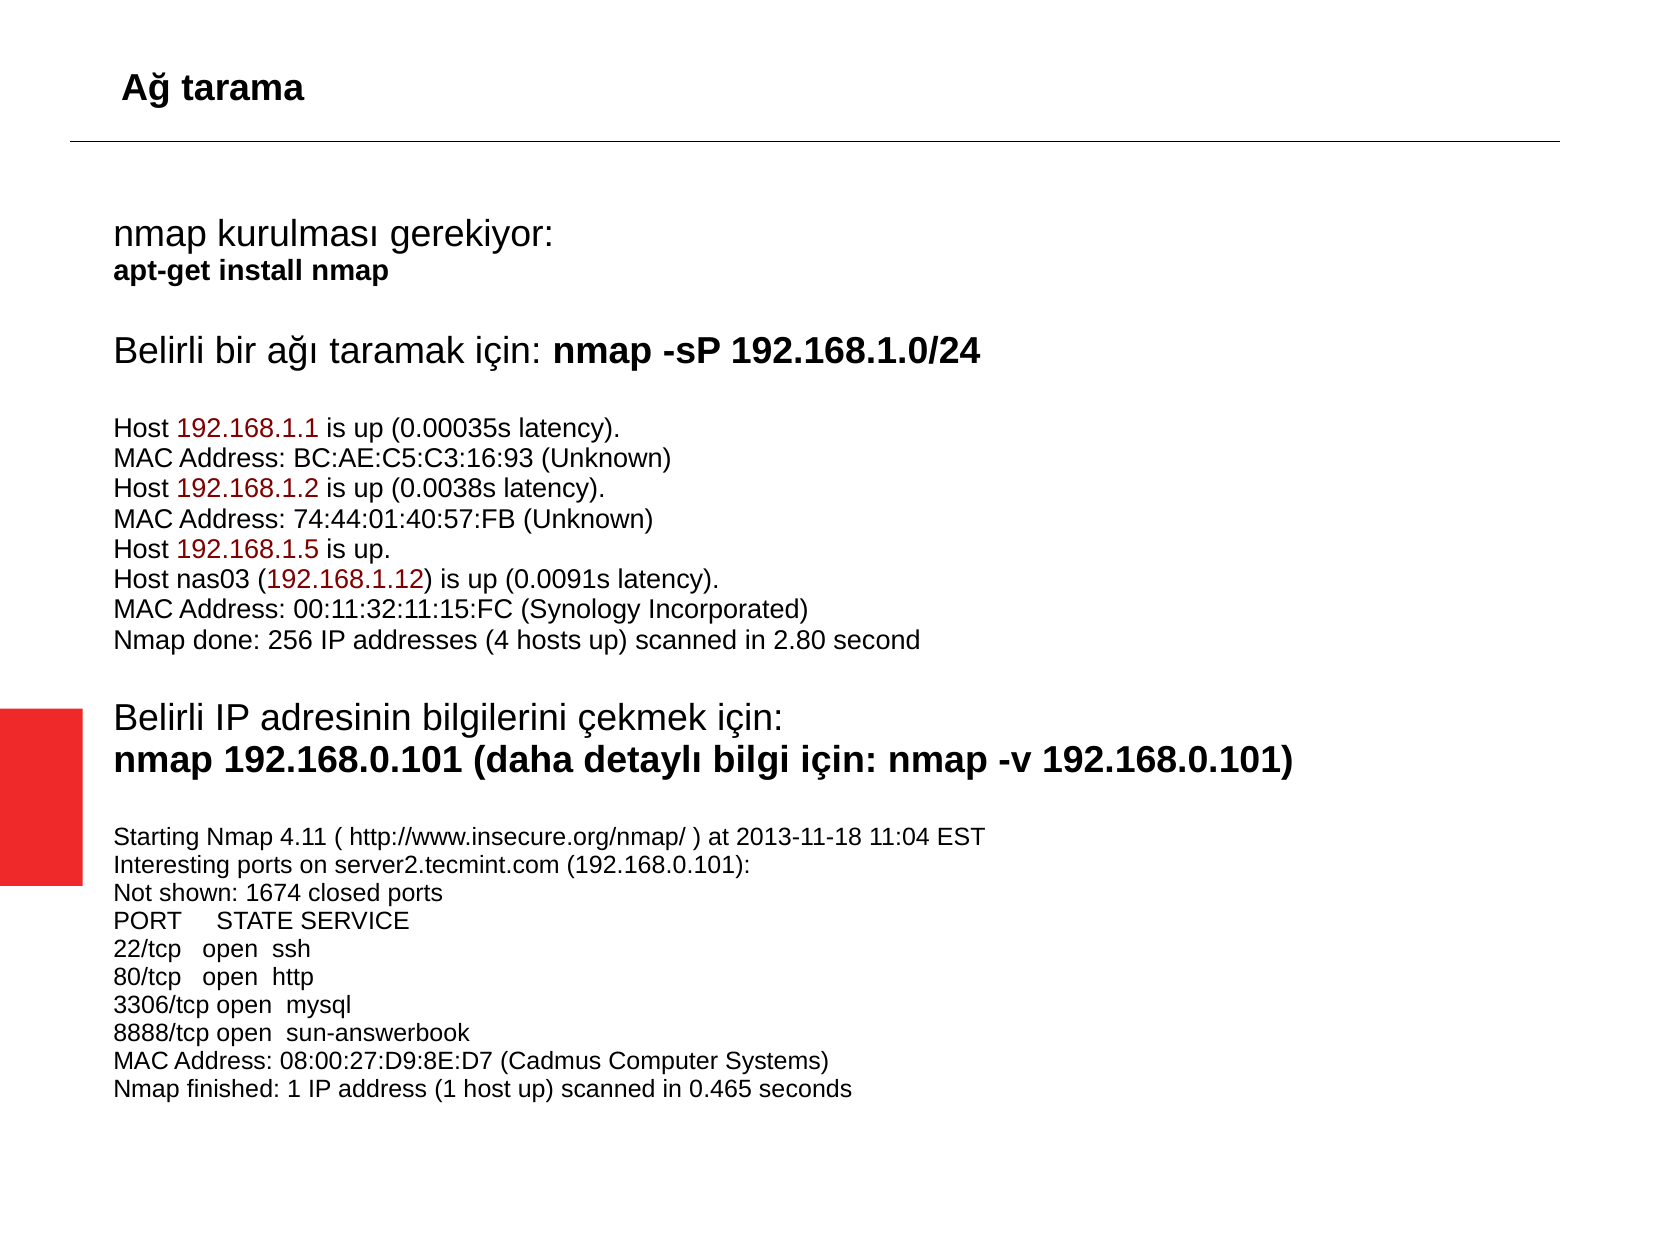

Ağ tarama
nmap kurulması gerekiyor:
apt-get install nmap
Belirli bir ağı taramak için: nmap -sP 192.168.1.0/24
Host 192.168.1.1 is up (0.00035s latency).
MAC Address: BC:AE:C5:C3:16:93 (Unknown)
Host 192.168.1.2 is up (0.0038s latency).
MAC Address: 74:44:01:40:57:FB (Unknown)
Host 192.168.1.5 is up.
Host nas03 (192.168.1.12) is up (0.0091s latency).
MAC Address: 00:11:32:11:15:FC (Synology Incorporated)
Nmap done: 256 IP addresses (4 hosts up) scanned in 2.80 second
Belirli IP adresinin bilgilerini çekmek için:
nmap 192.168.0.101 (daha detaylı bilgi için: nmap -v 192.168.0.101)
Starting Nmap 4.11 ( http://www.insecure.org/nmap/ ) at 2013-11-18 11:04 EST
Interesting ports on server2.tecmint.com (192.168.0.101):
Not shown: 1674 closed ports
PORT STATE SERVICE
22/tcp open ssh
80/tcp open http
3306/tcp open mysql
8888/tcp open sun-answerbook
MAC Address: 08:00:27:D9:8E:D7 (Cadmus Computer Systems)
Nmap finished: 1 IP address (1 host up) scanned in 0.465 seconds